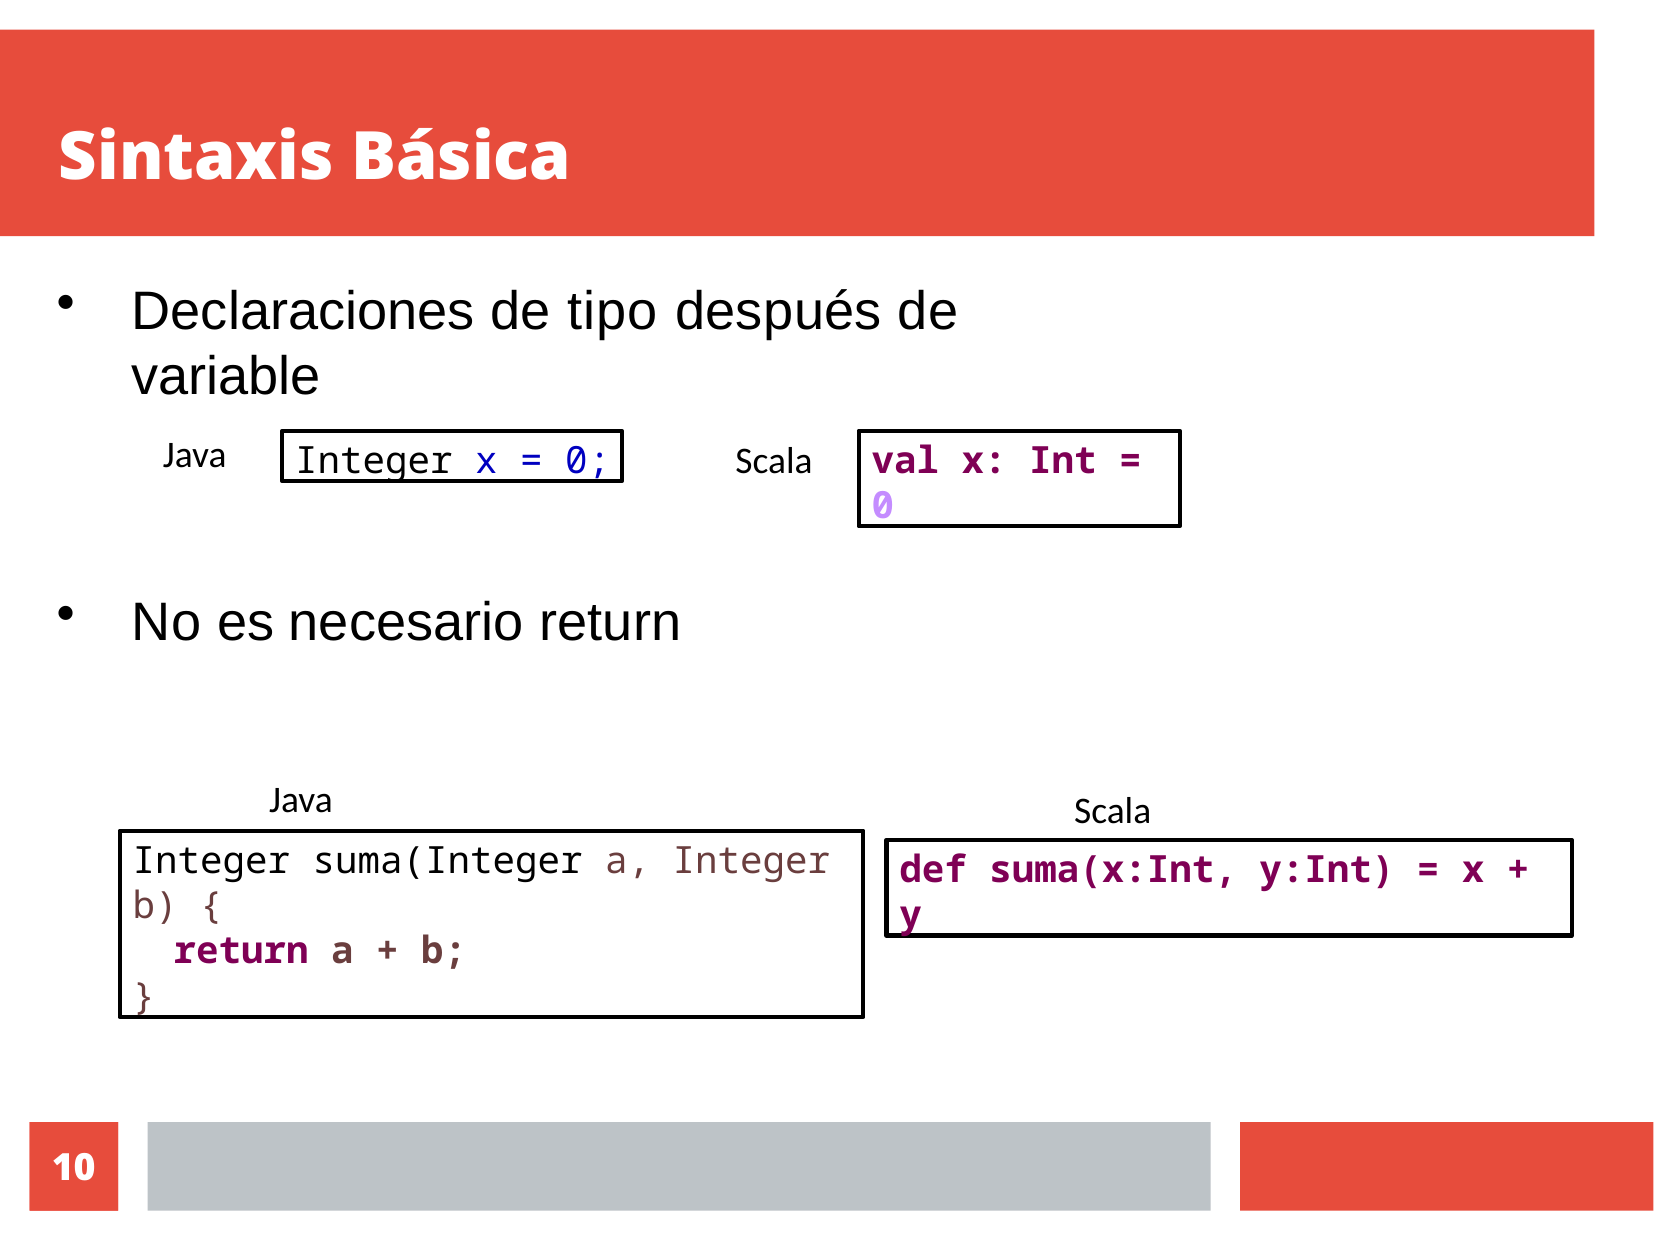

# Sintaxis Básica
Declaraciones de tipo después de variable
Java
Integer x = 0;
val x: Int = 0
Scala
No es necesario return
Java
Scala
Integer suma(Integer a, Integer b) {
return a + b;
}
def suma(x:Int, y:Int) = x + y
10